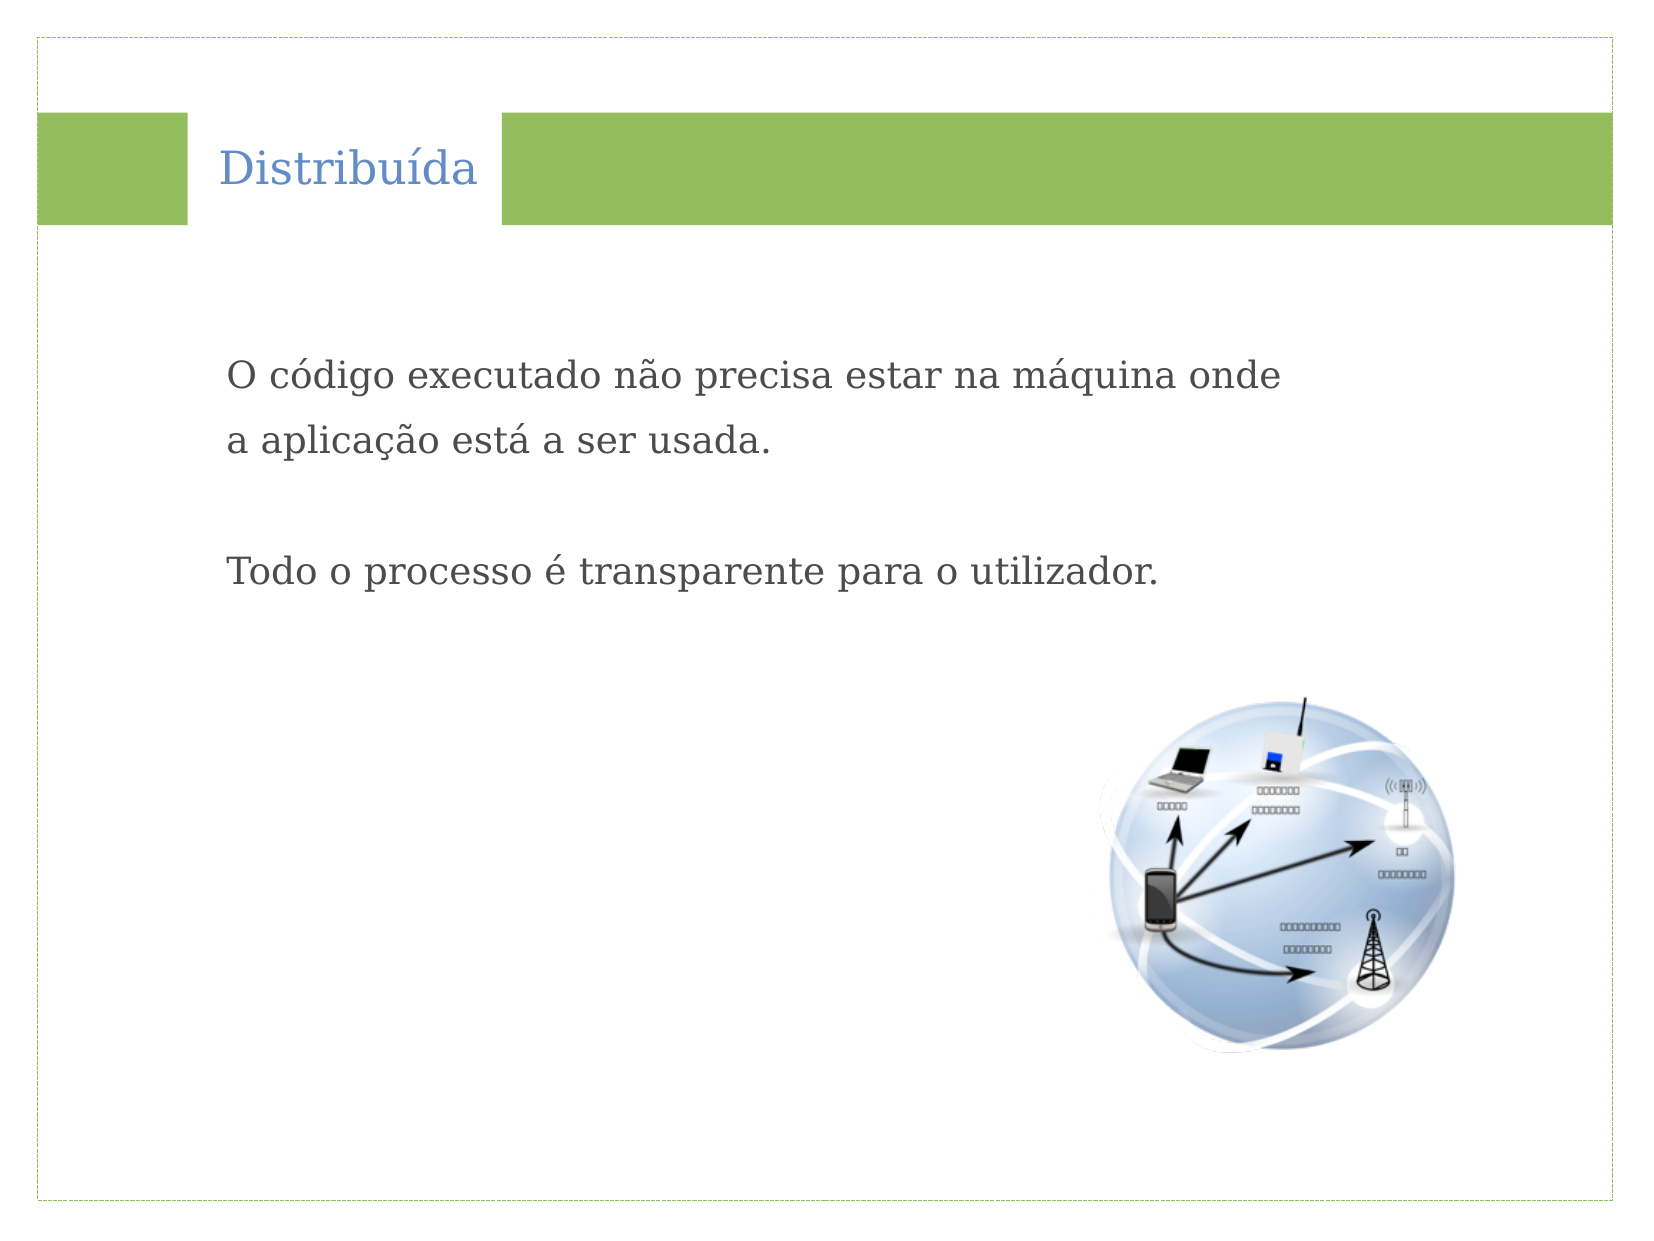

Distribuída
O código executado não precisa estar na máquina onde a aplicação está a ser usada.
Todo o processo é transparente para o utilizador.